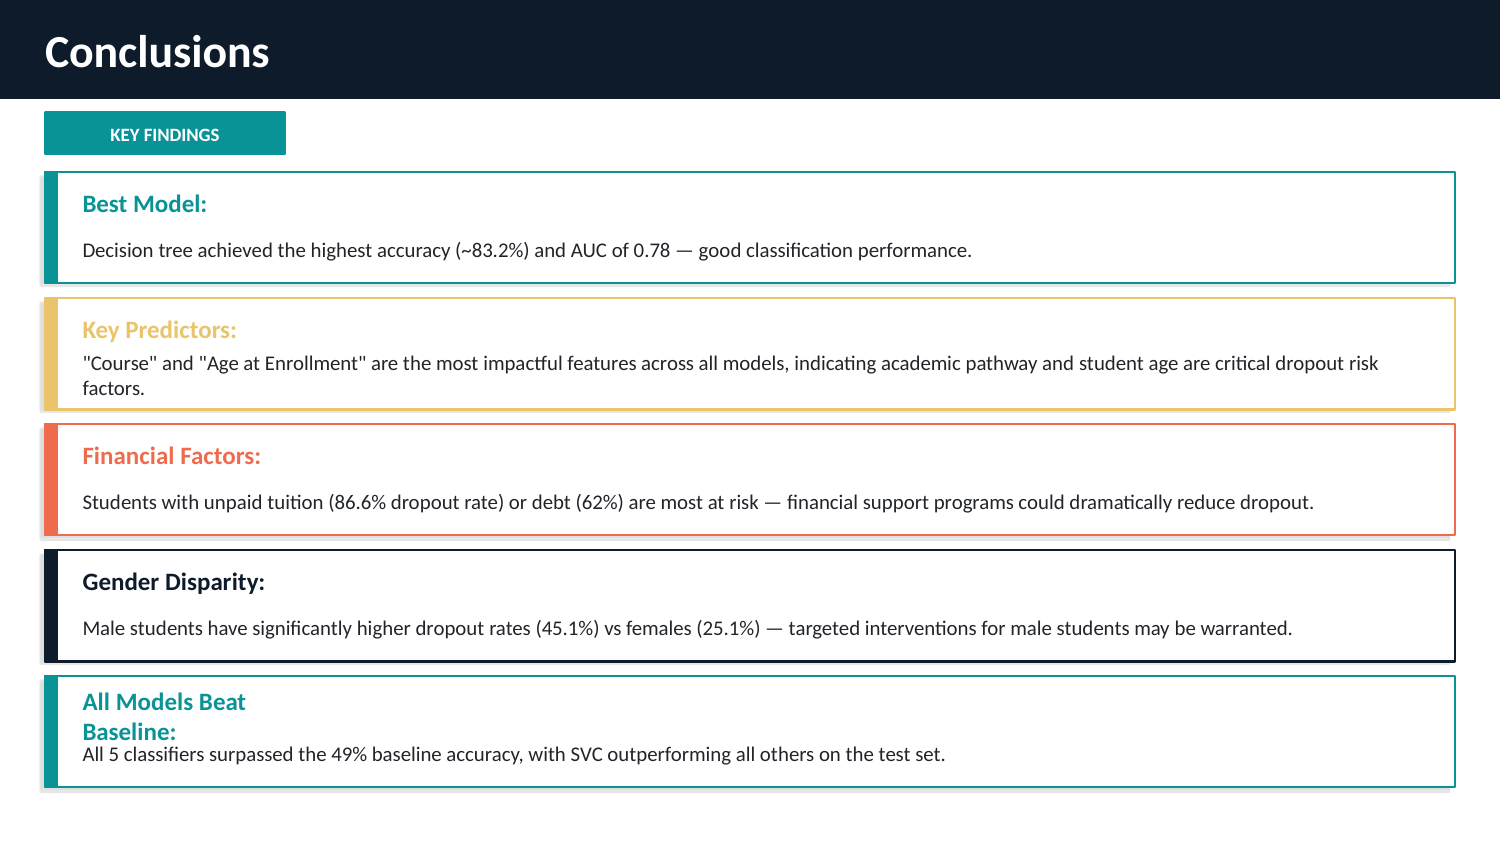

Conclusions
KEY FINDINGS
Best Model:
Decision tree achieved the highest accuracy (~83.2%) and AUC of 0.78 — good classification performance.
Key Predictors:
"Course" and "Age at Enrollment" are the most impactful features across all models, indicating academic pathway and student age are critical dropout risk factors.
Financial Factors:
Students with unpaid tuition (86.6% dropout rate) or debt (62%) are most at risk — financial support programs could dramatically reduce dropout.
Gender Disparity:
Male students have significantly higher dropout rates (45.1%) vs females (25.1%) — targeted interventions for male students may be warranted.
All Models Beat Baseline:
All 5 classifiers surpassed the 49% baseline accuracy, with SVC outperforming all others on the test set.